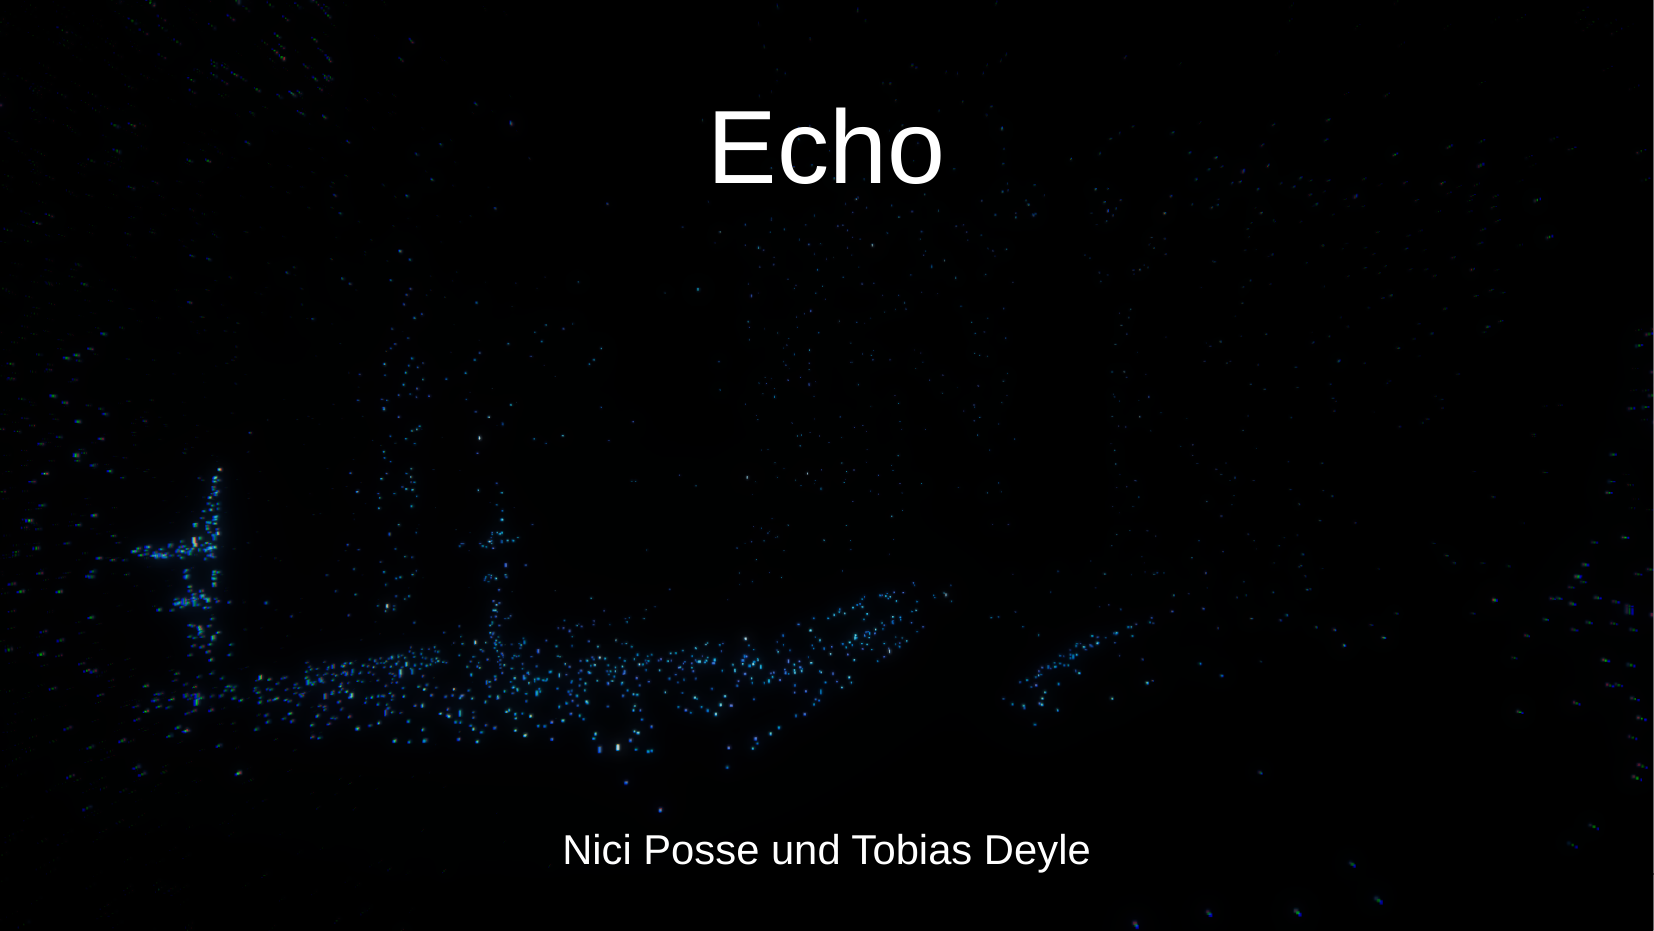

# Echo
Nici Posse und Tobias Deyle